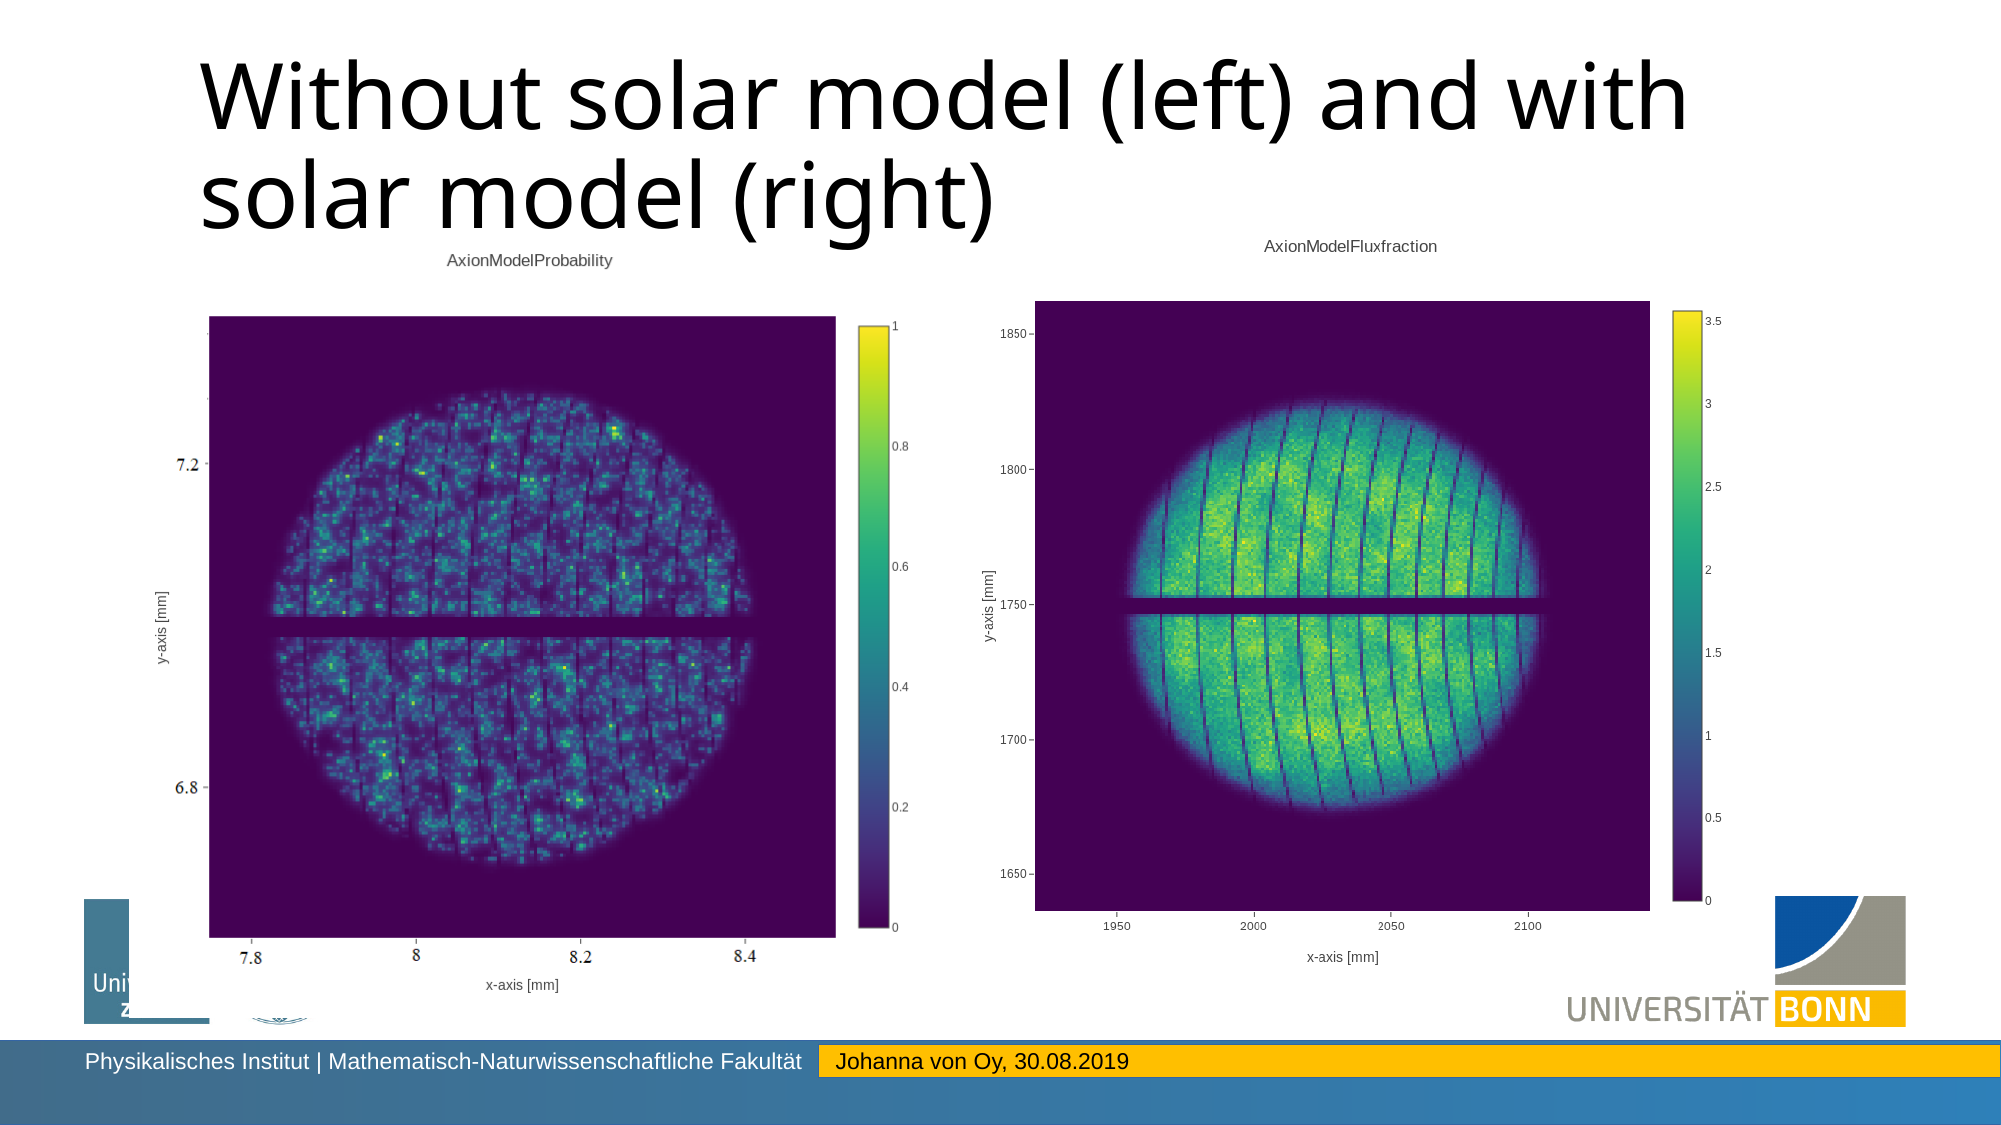

# Without solar model (left) and with solar model (right)
Physikalisches Institut | Mathematisch-Naturwissenschaftliche Fakultät
 Johanna von Oy, 30.08.2019